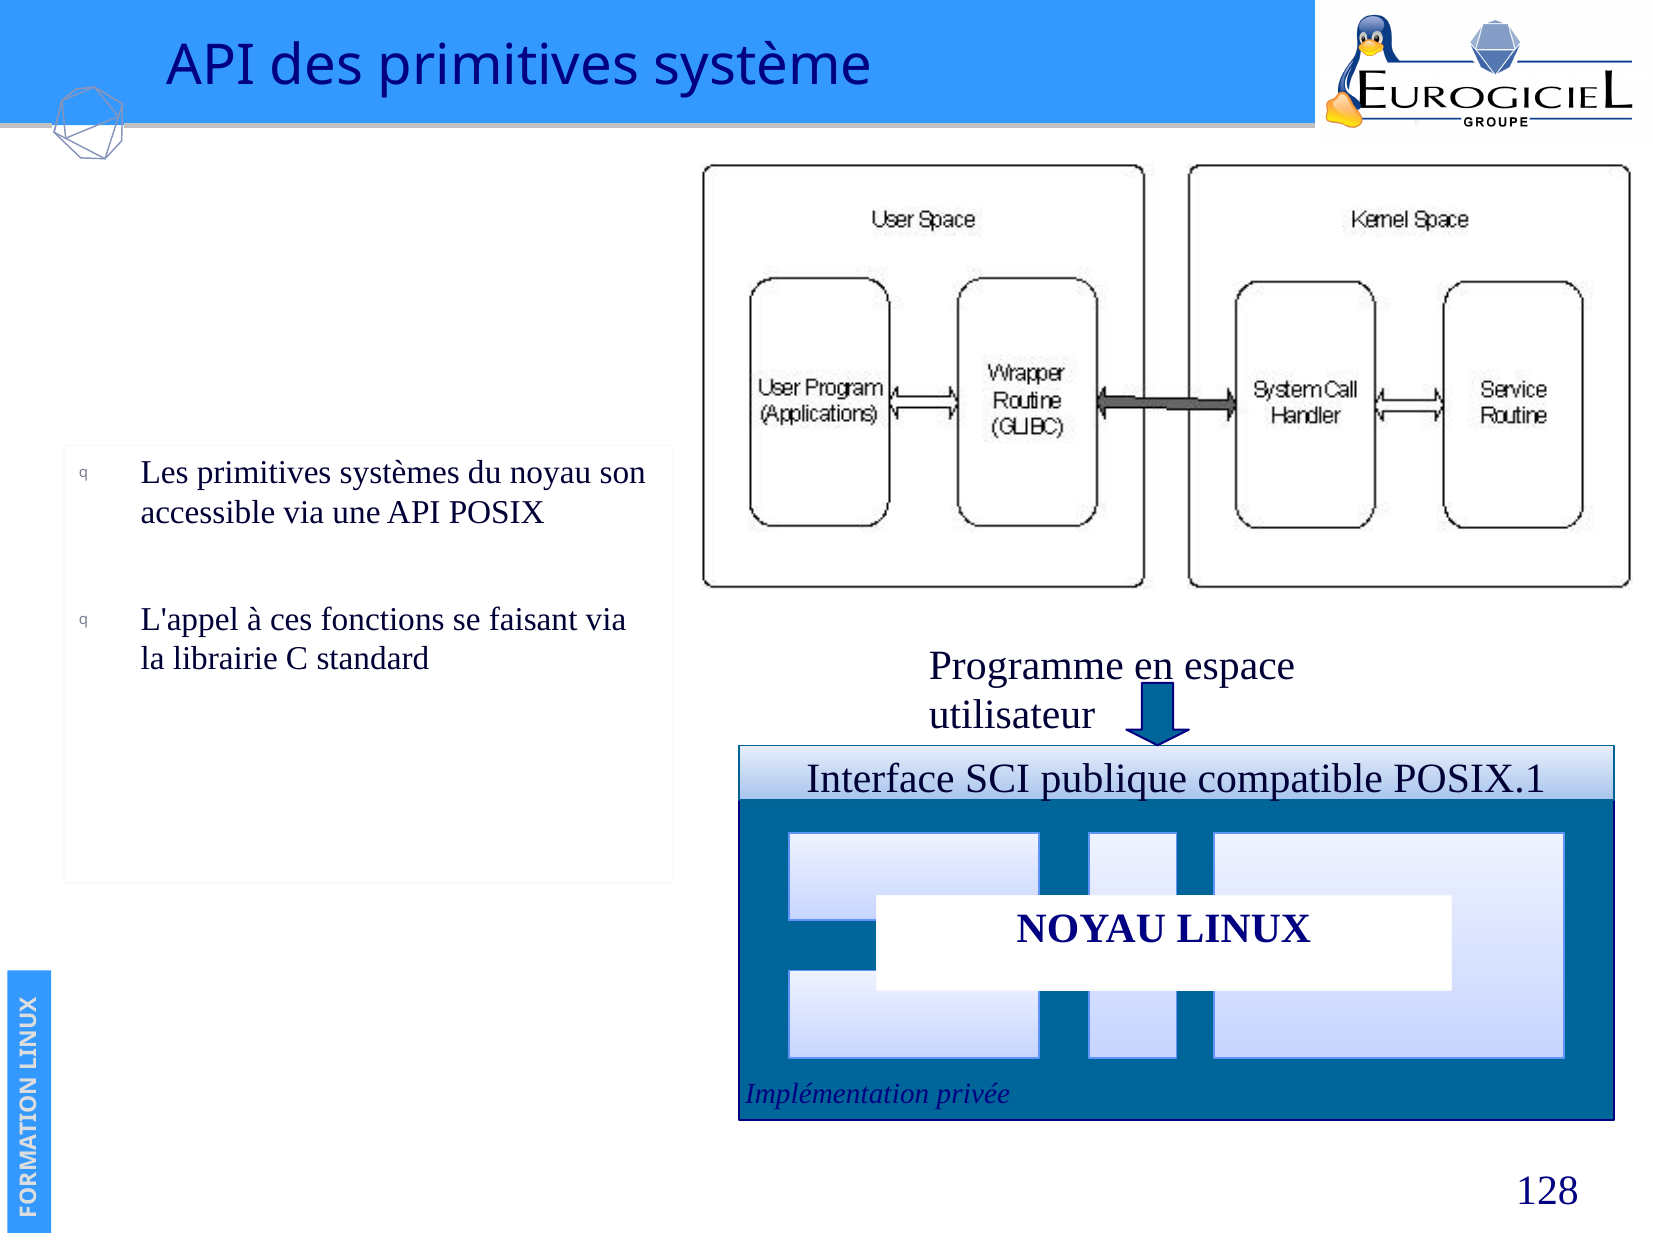

# API des primitives système
Les primitives systèmes du noyau son accessible via une API POSIX 
L'appel à ces fonctions se faisant via la librairie C standard 
Programme en espace utilisateur
Interface SCI publique compatible POSIX.1
NOYAU LINUX
Implémentation privée